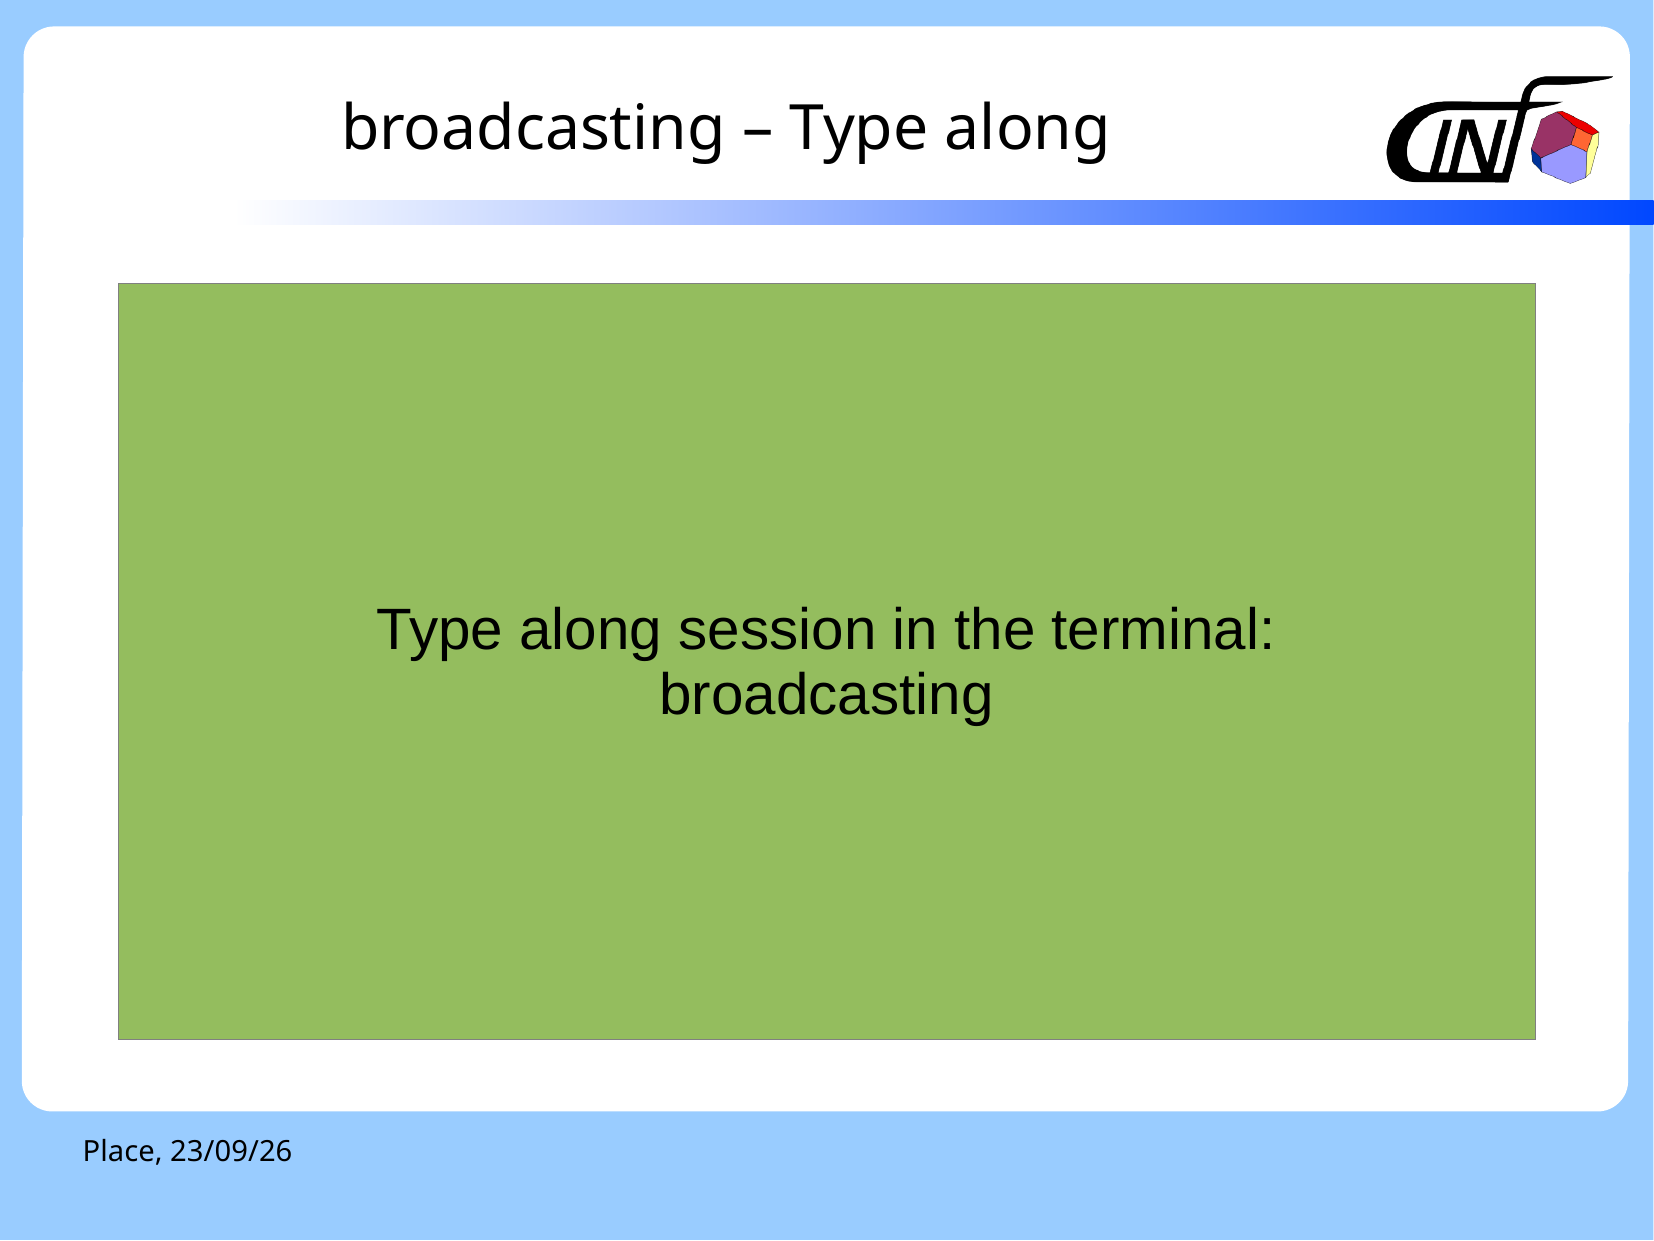

# broadcasting – Type along
Type along session in the terminal:
broadcasting